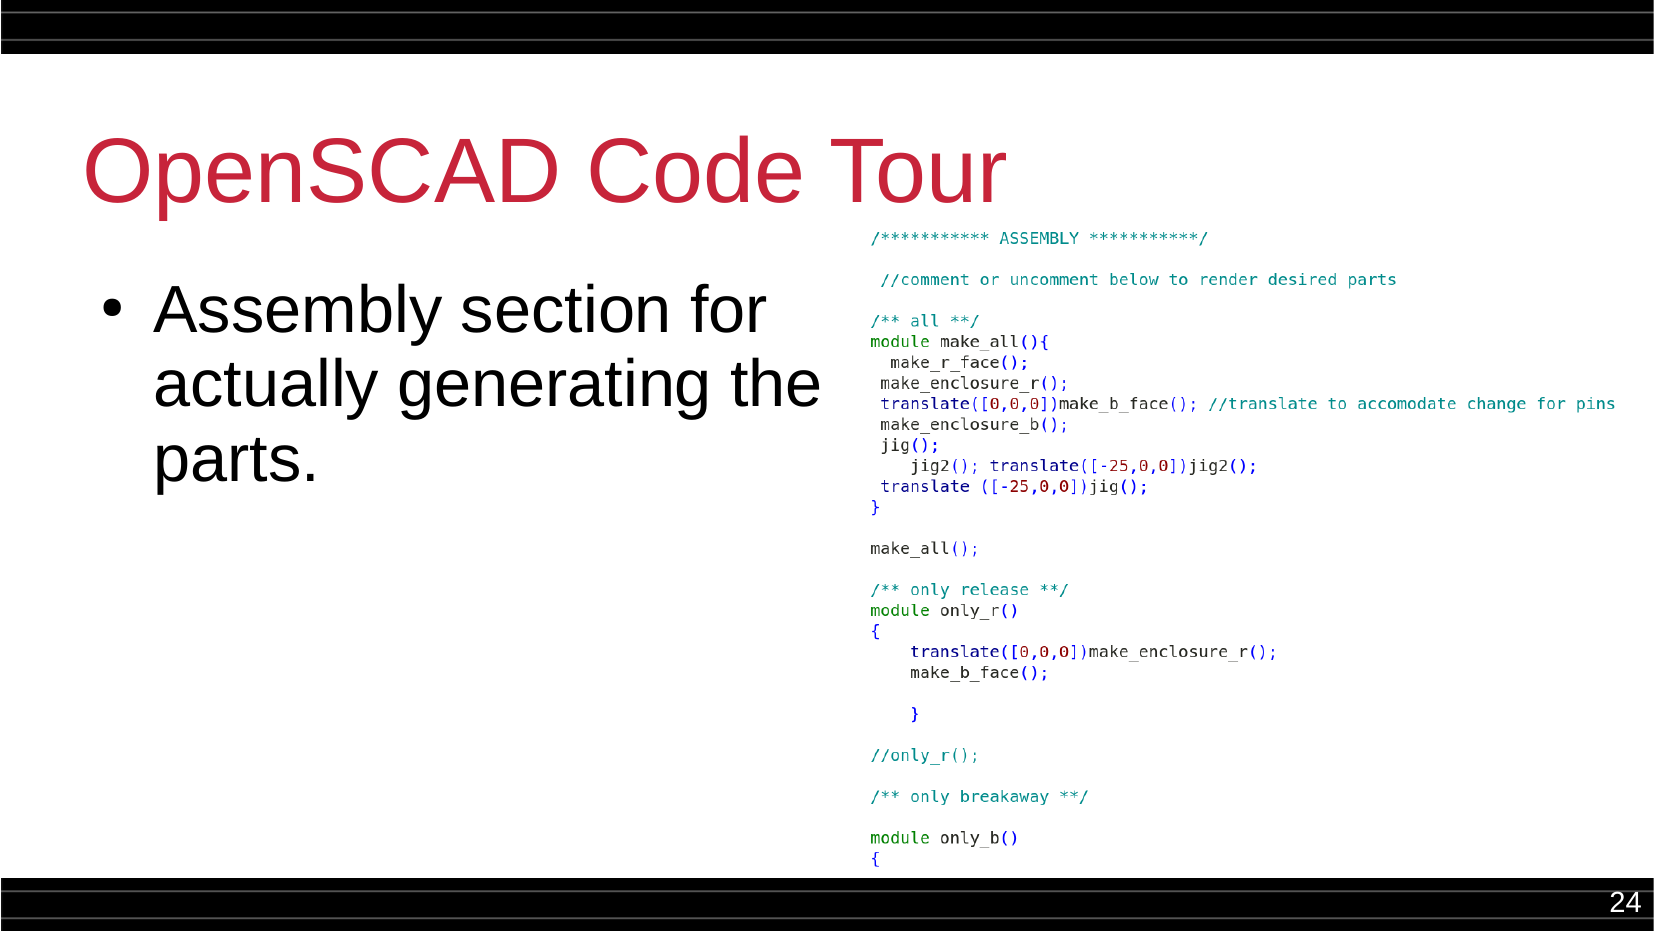

# OpenSCAD Code Tour
Assembly section for actually generating the parts.